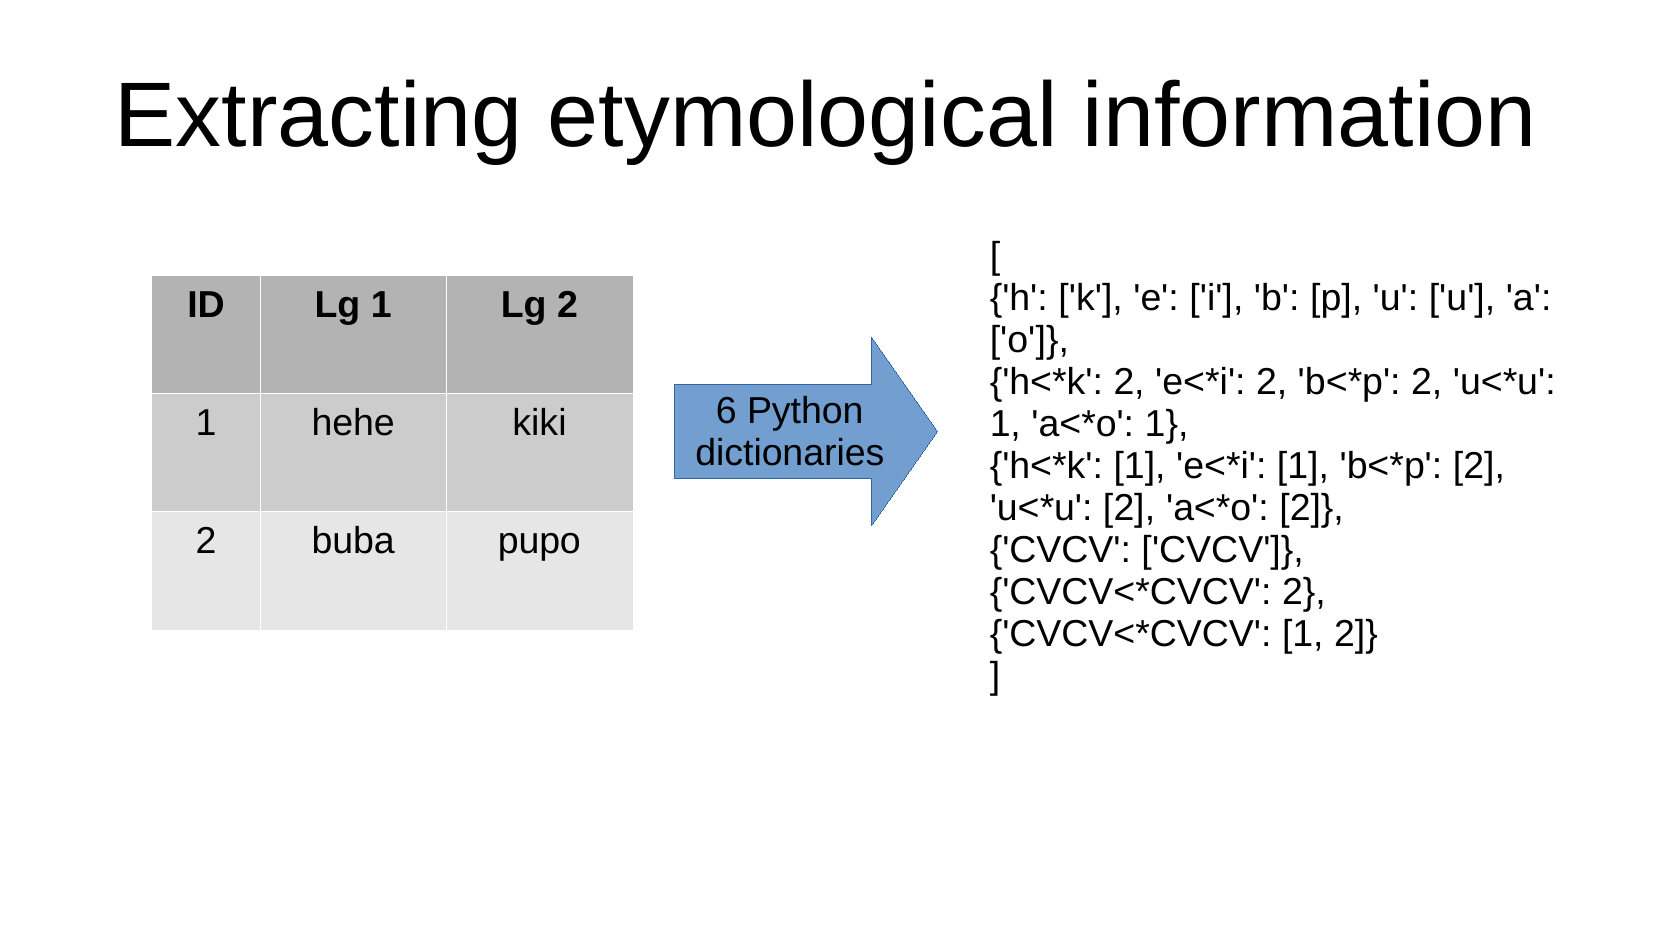

# Extracting etymological information
[
{'h': ['k'], 'e': ['i'], 'b': [p], 'u': ['u'], 'a': ['o']},
{'h<*k': 2, 'e<*i': 2, 'b<*p': 2, 'u<*u': 1, 'a<*o': 1},
{'h<*k': [1], 'e<*i': [1], 'b<*p': [2], 'u<*u': [2], 'a<*o': [2]},
{'CVCV': ['CVCV']}, {'CVCV<*CVCV': 2},
{'CVCV<*CVCV': [1, 2]}
]
| ID | Lg 1 | Lg 2 |
| --- | --- | --- |
| 1 | hehe | kiki |
| 2 | buba | pupo |
6 Python dictionaries